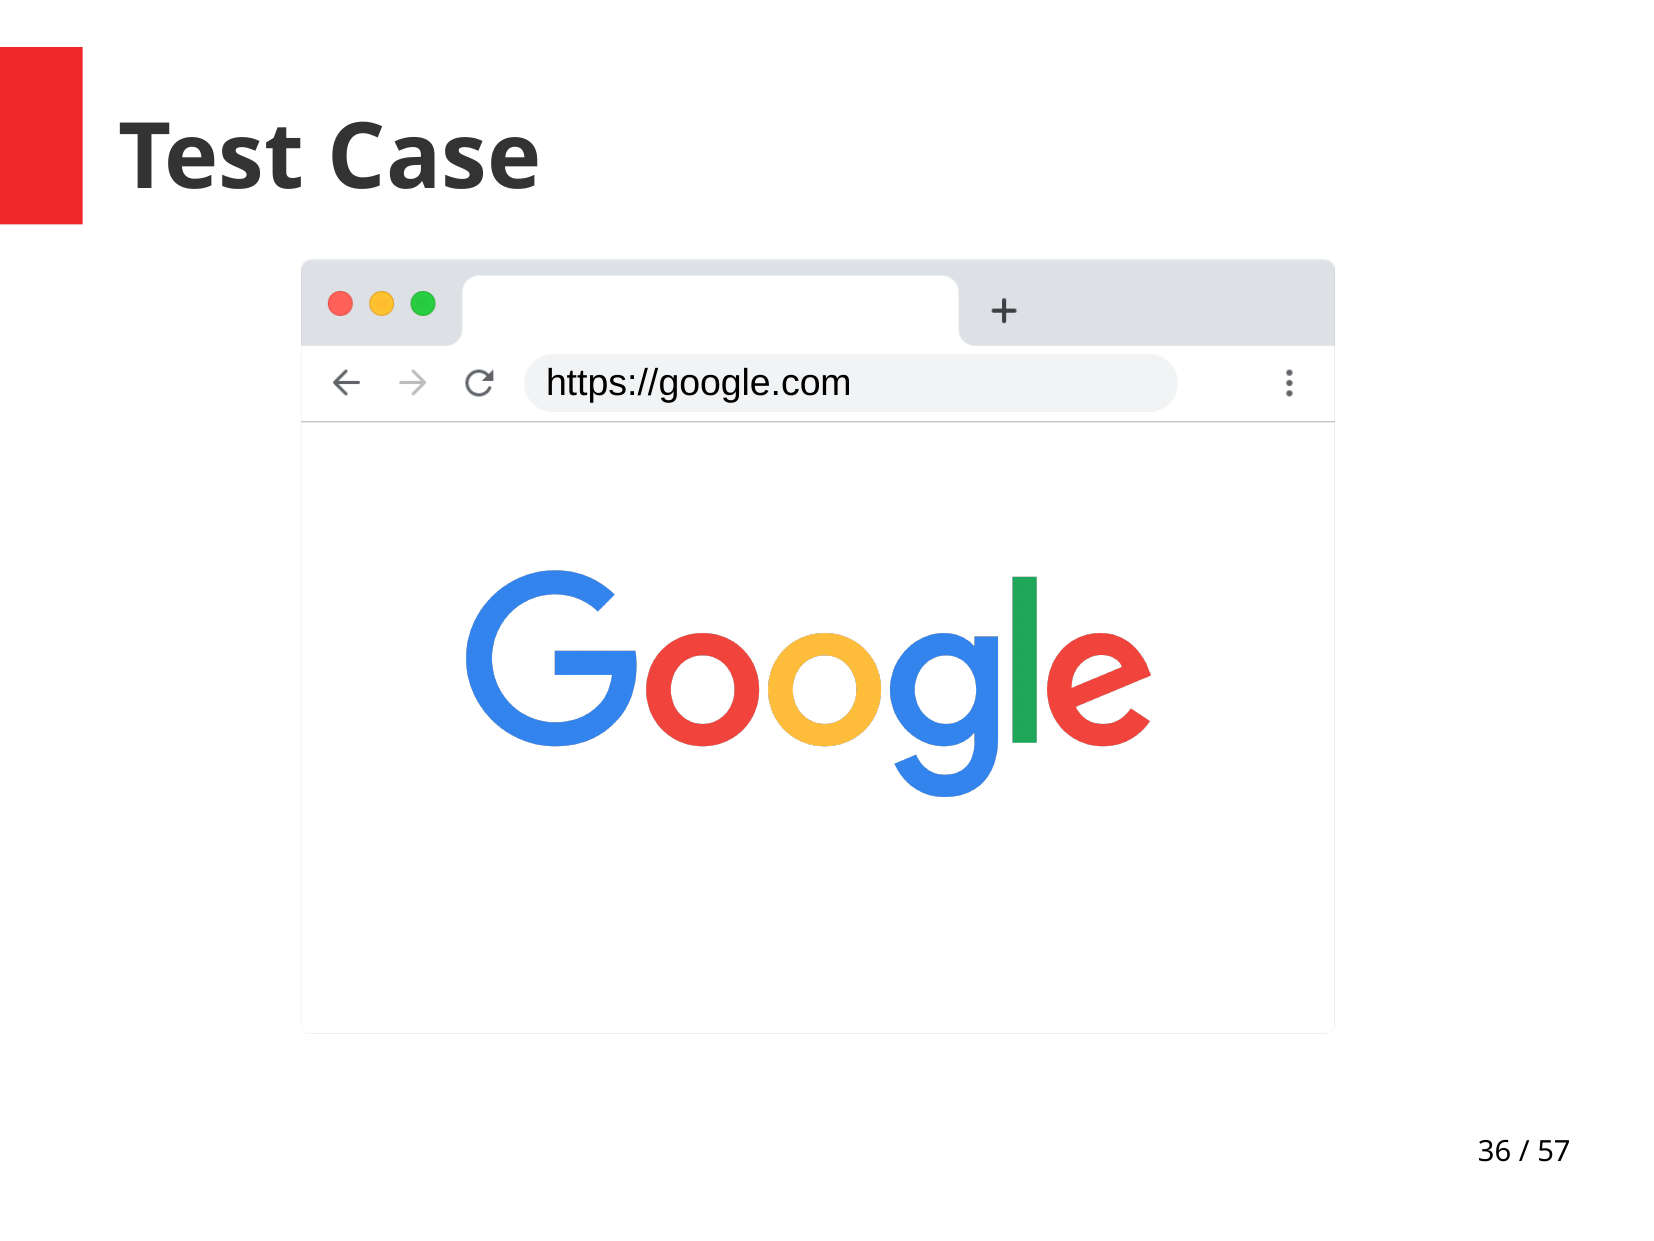

# Test Case
The “web browser” case
https://google.com
36